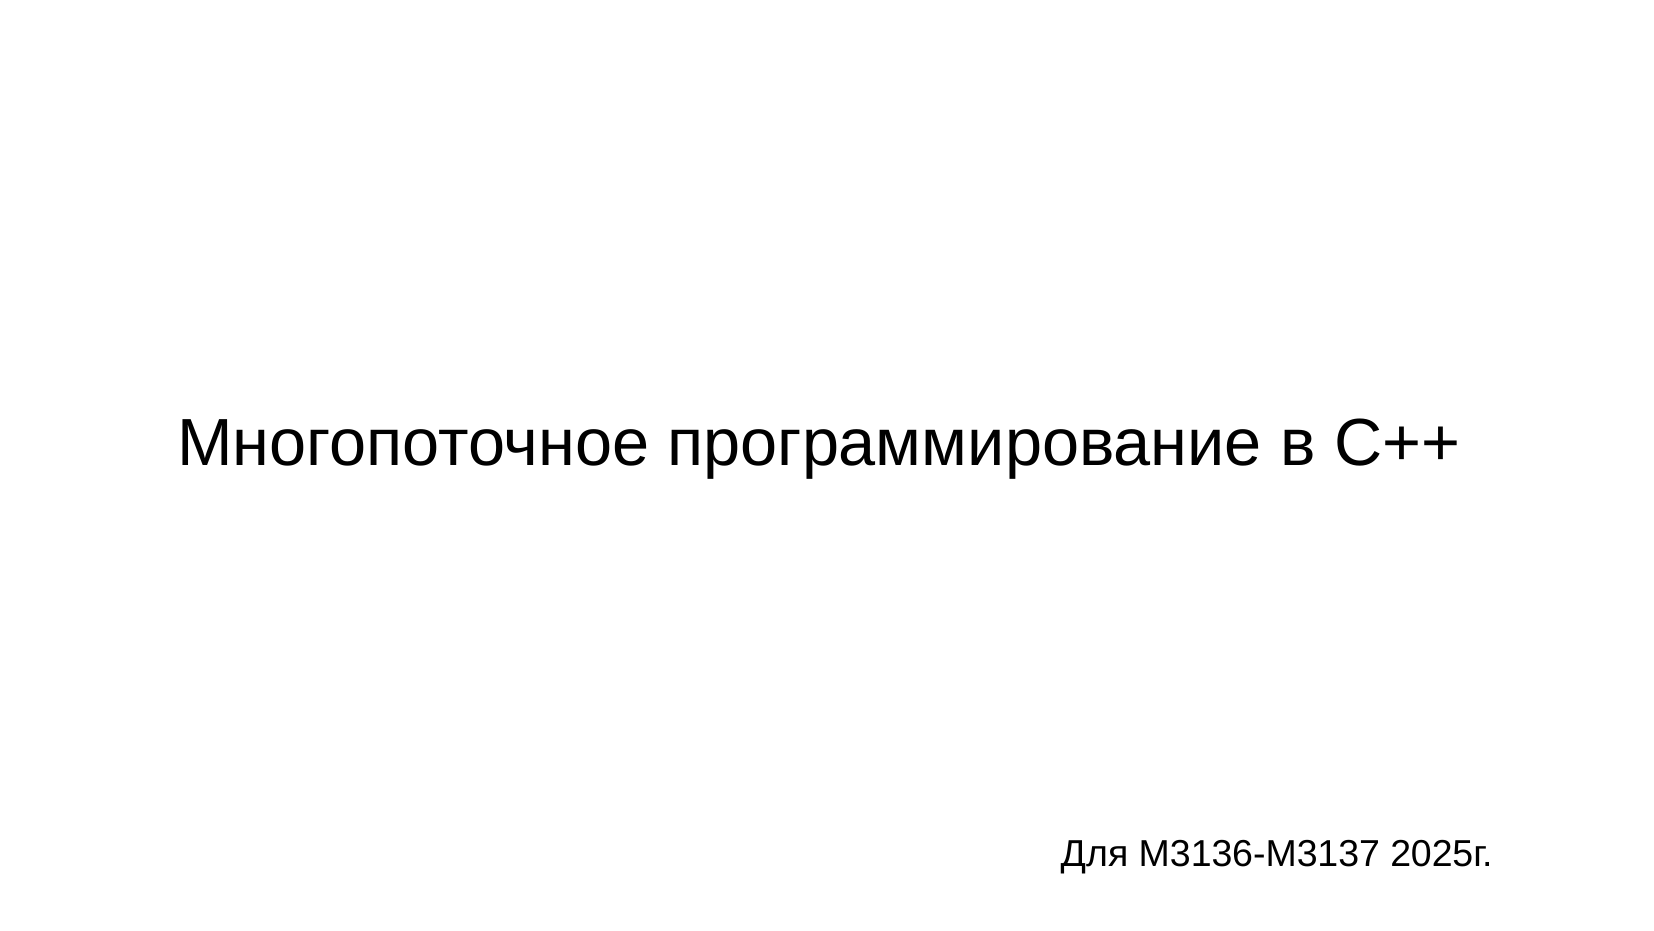

# Многопоточное программирование в C++
Для M3136-M3137 2025г.